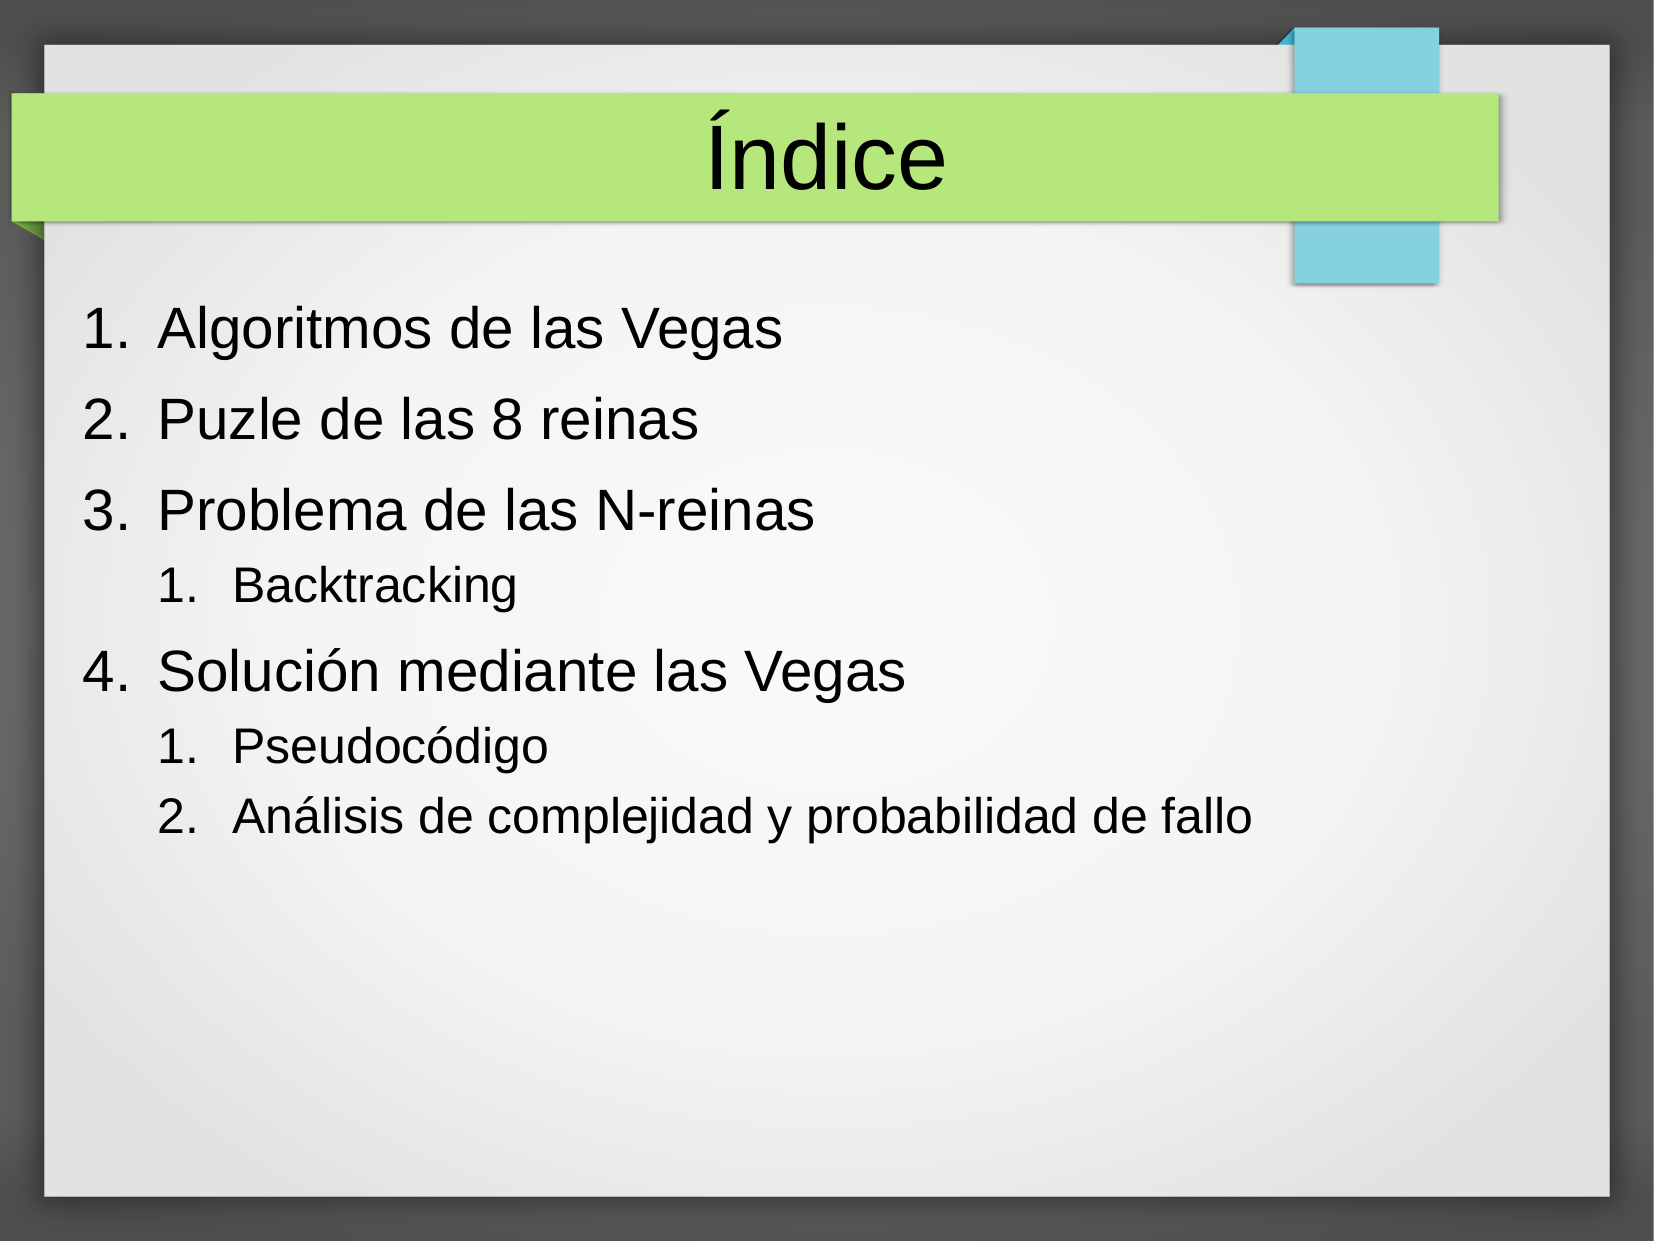

Índice
# Algoritmos de las Vegas
Puzle de las 8 reinas
Problema de las N-reinas
Backtracking
Solución mediante las Vegas
Pseudocódigo
Análisis de complejidad y probabilidad de fallo